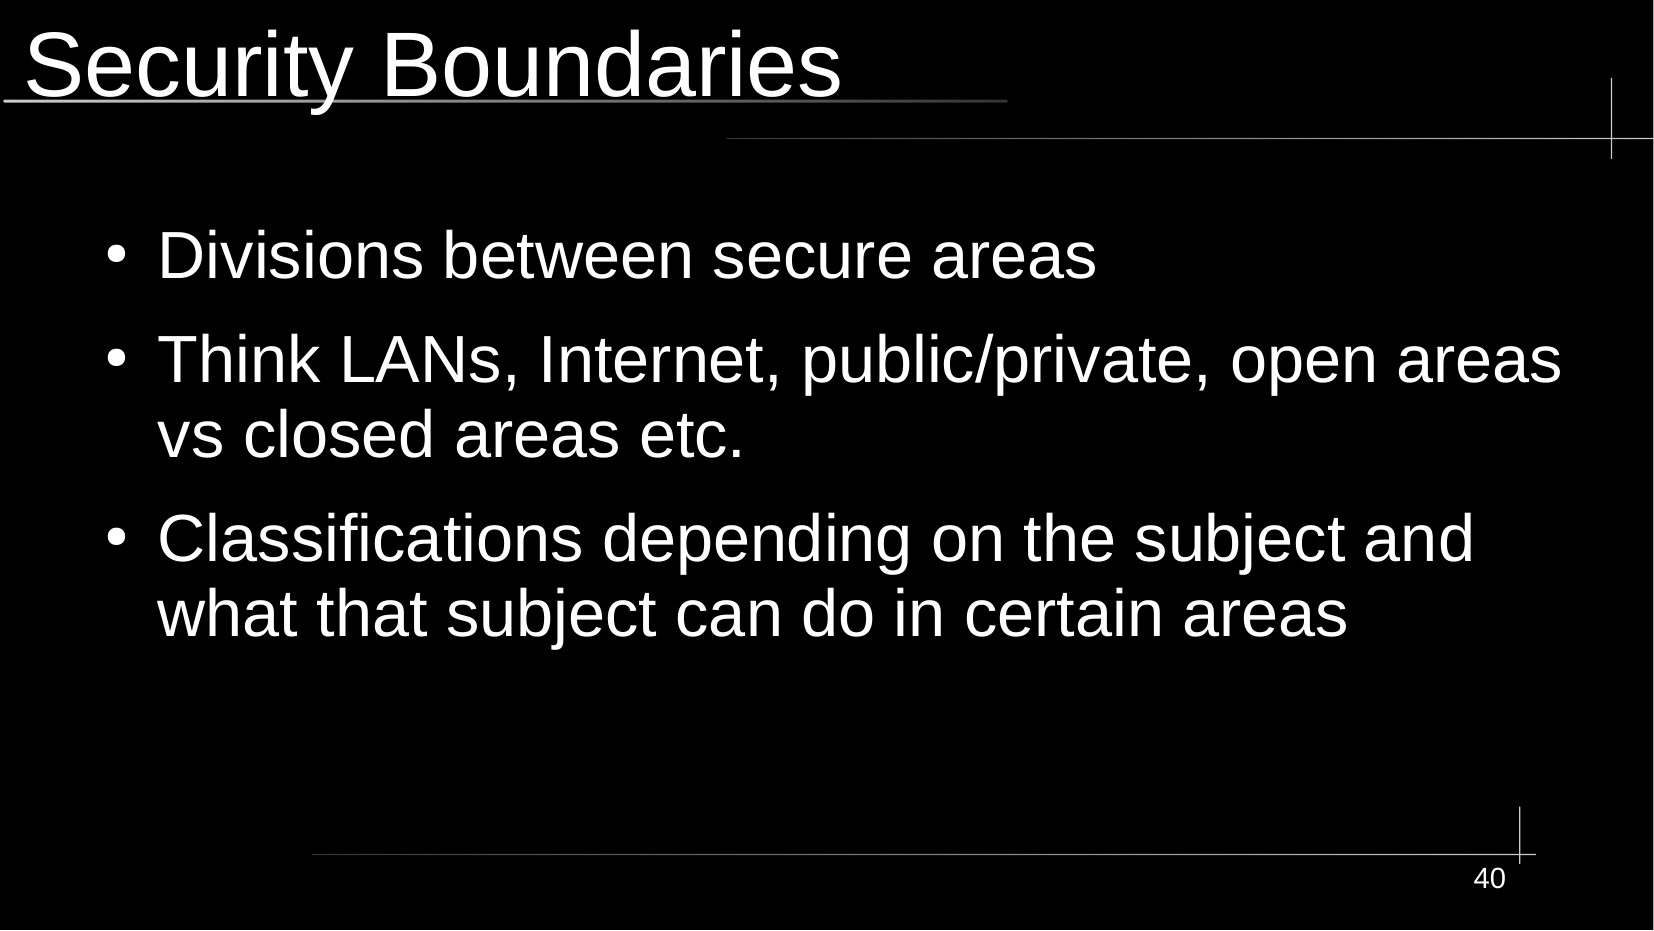

# Security Boundaries
Divisions between secure areas
Think LANs, Internet, public/private, open areas vs closed areas etc.
Classifications depending on the subject and what that subject can do in certain areas
40